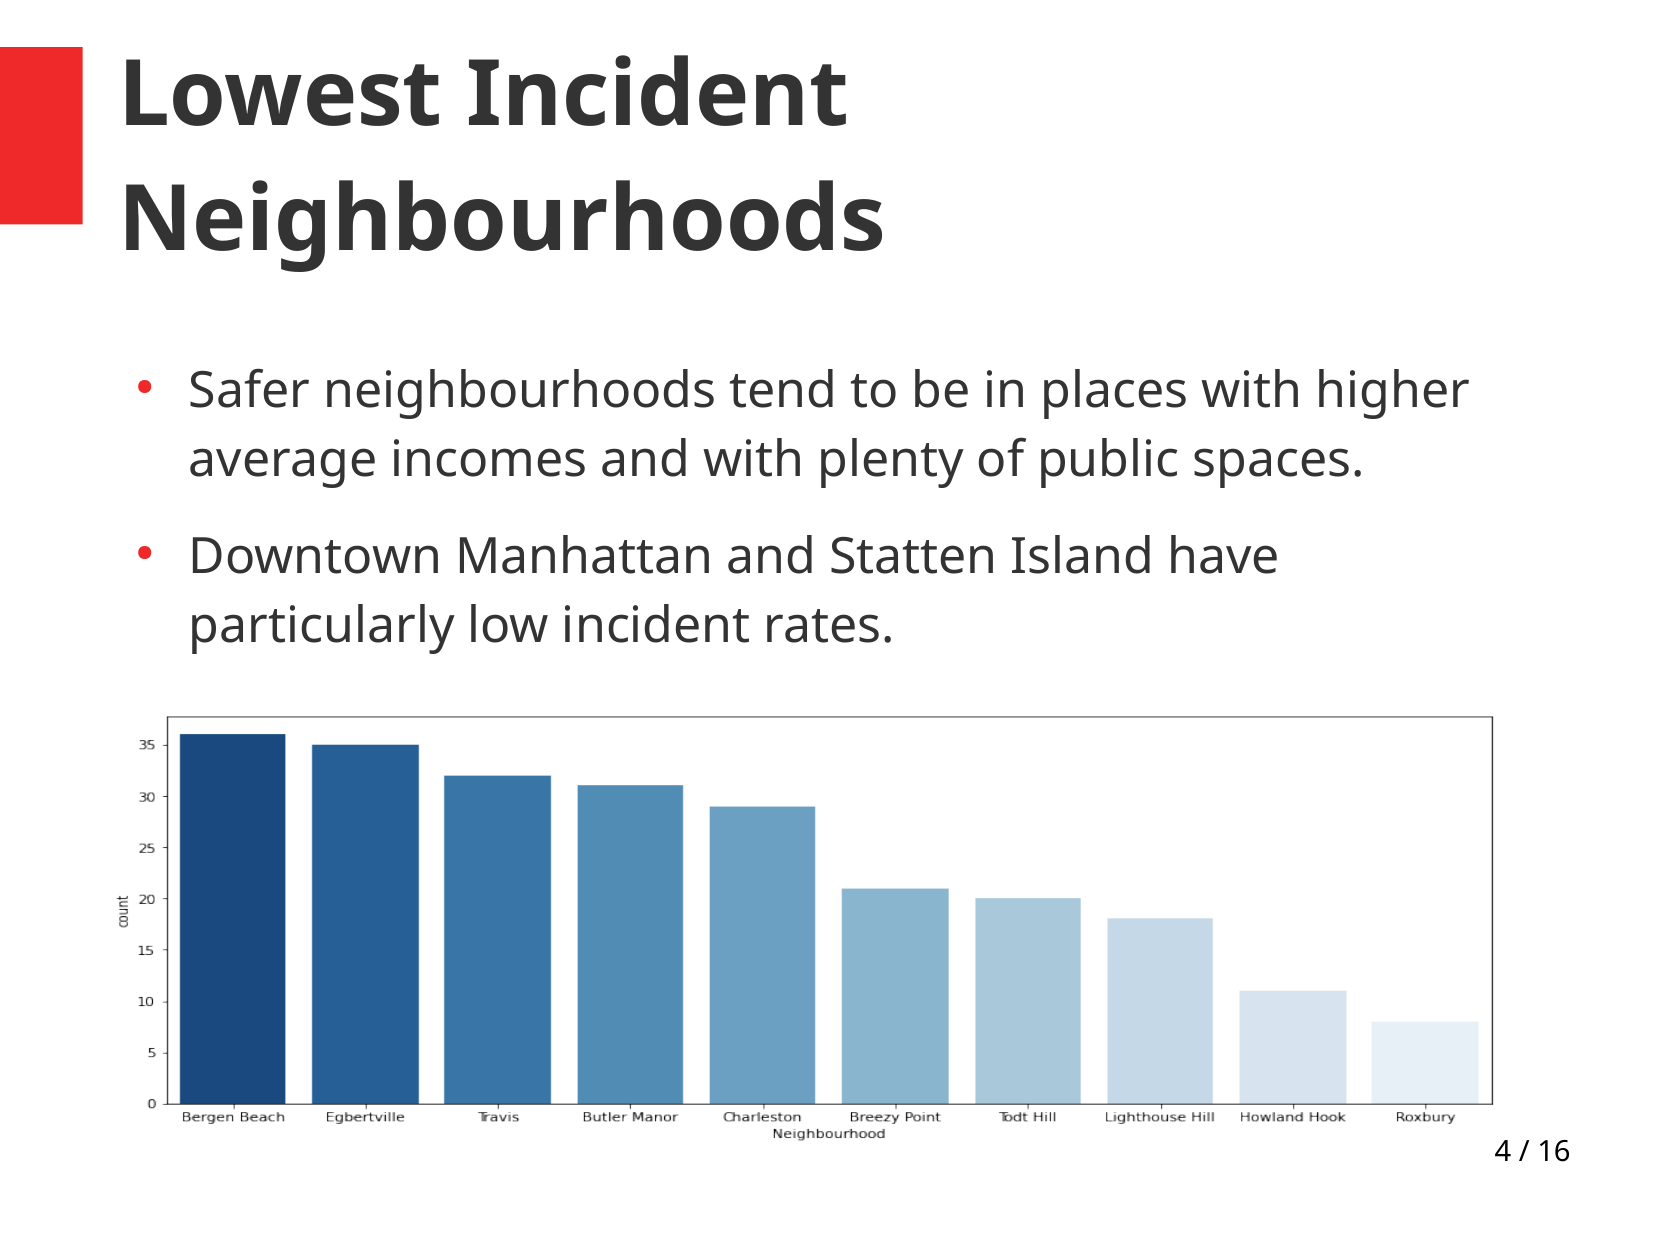

# Lowest Incident Neighbourhoods
Safer neighbourhoods tend to be in places with higher average incomes and with plenty of public spaces.
Downtown Manhattan and Statten Island have particularly low incident rates.
4